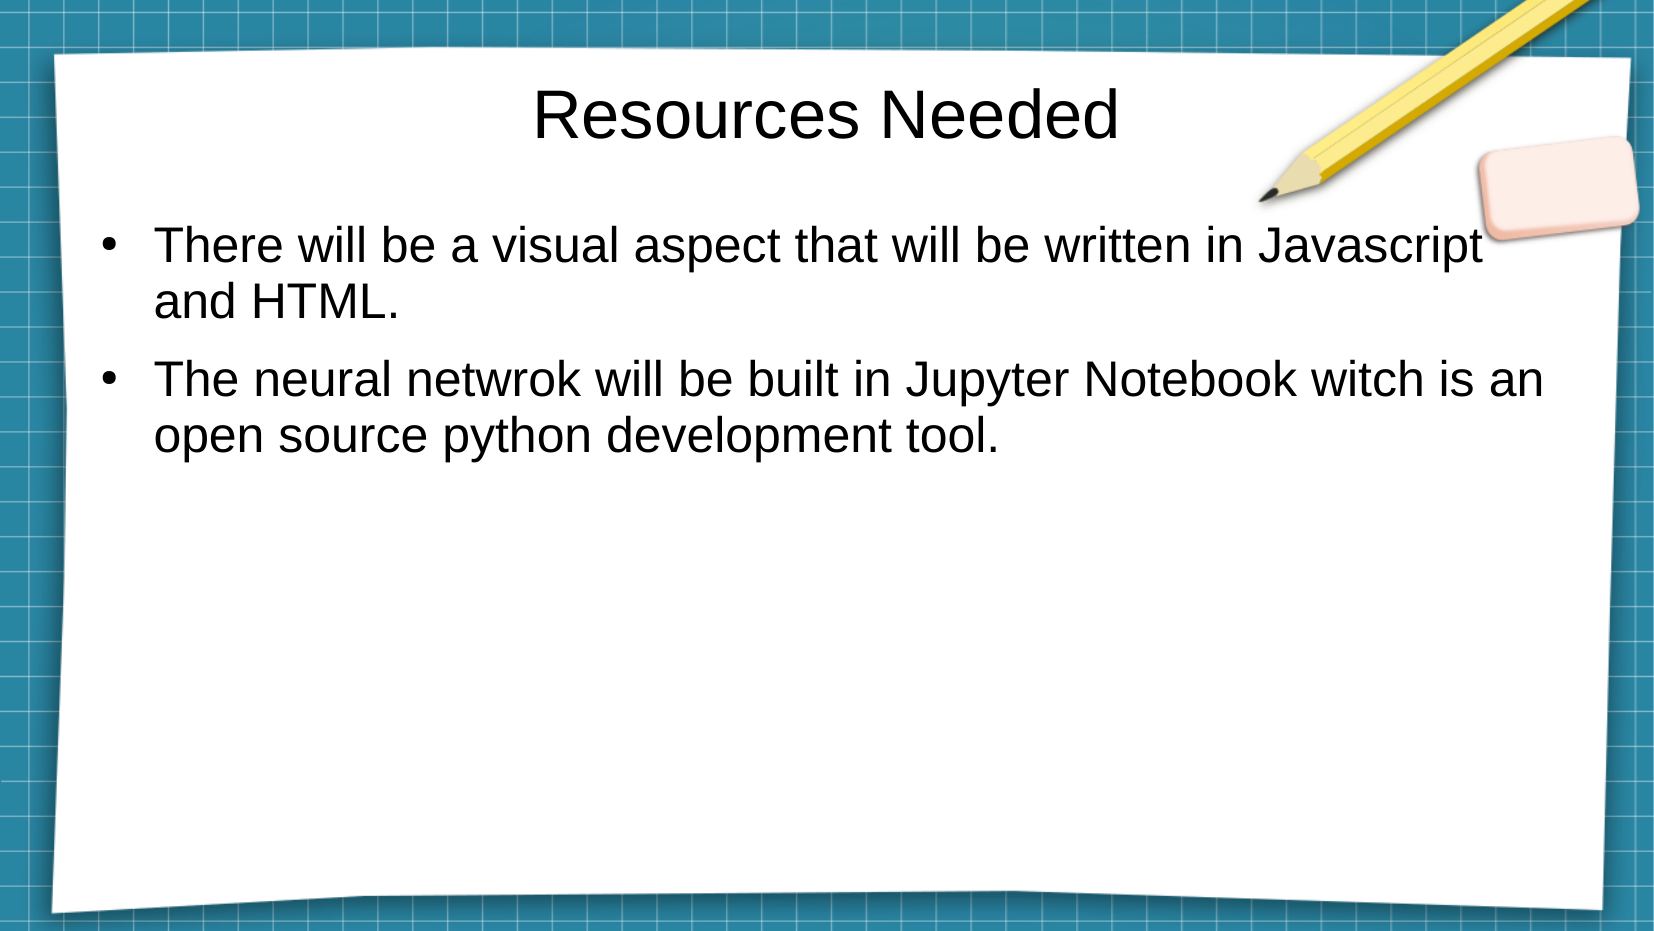

# Resources Needed
There will be a visual aspect that will be written in Javascript and HTML.
The neural netwrok will be built in Jupyter Notebook witch is an open source python development tool.